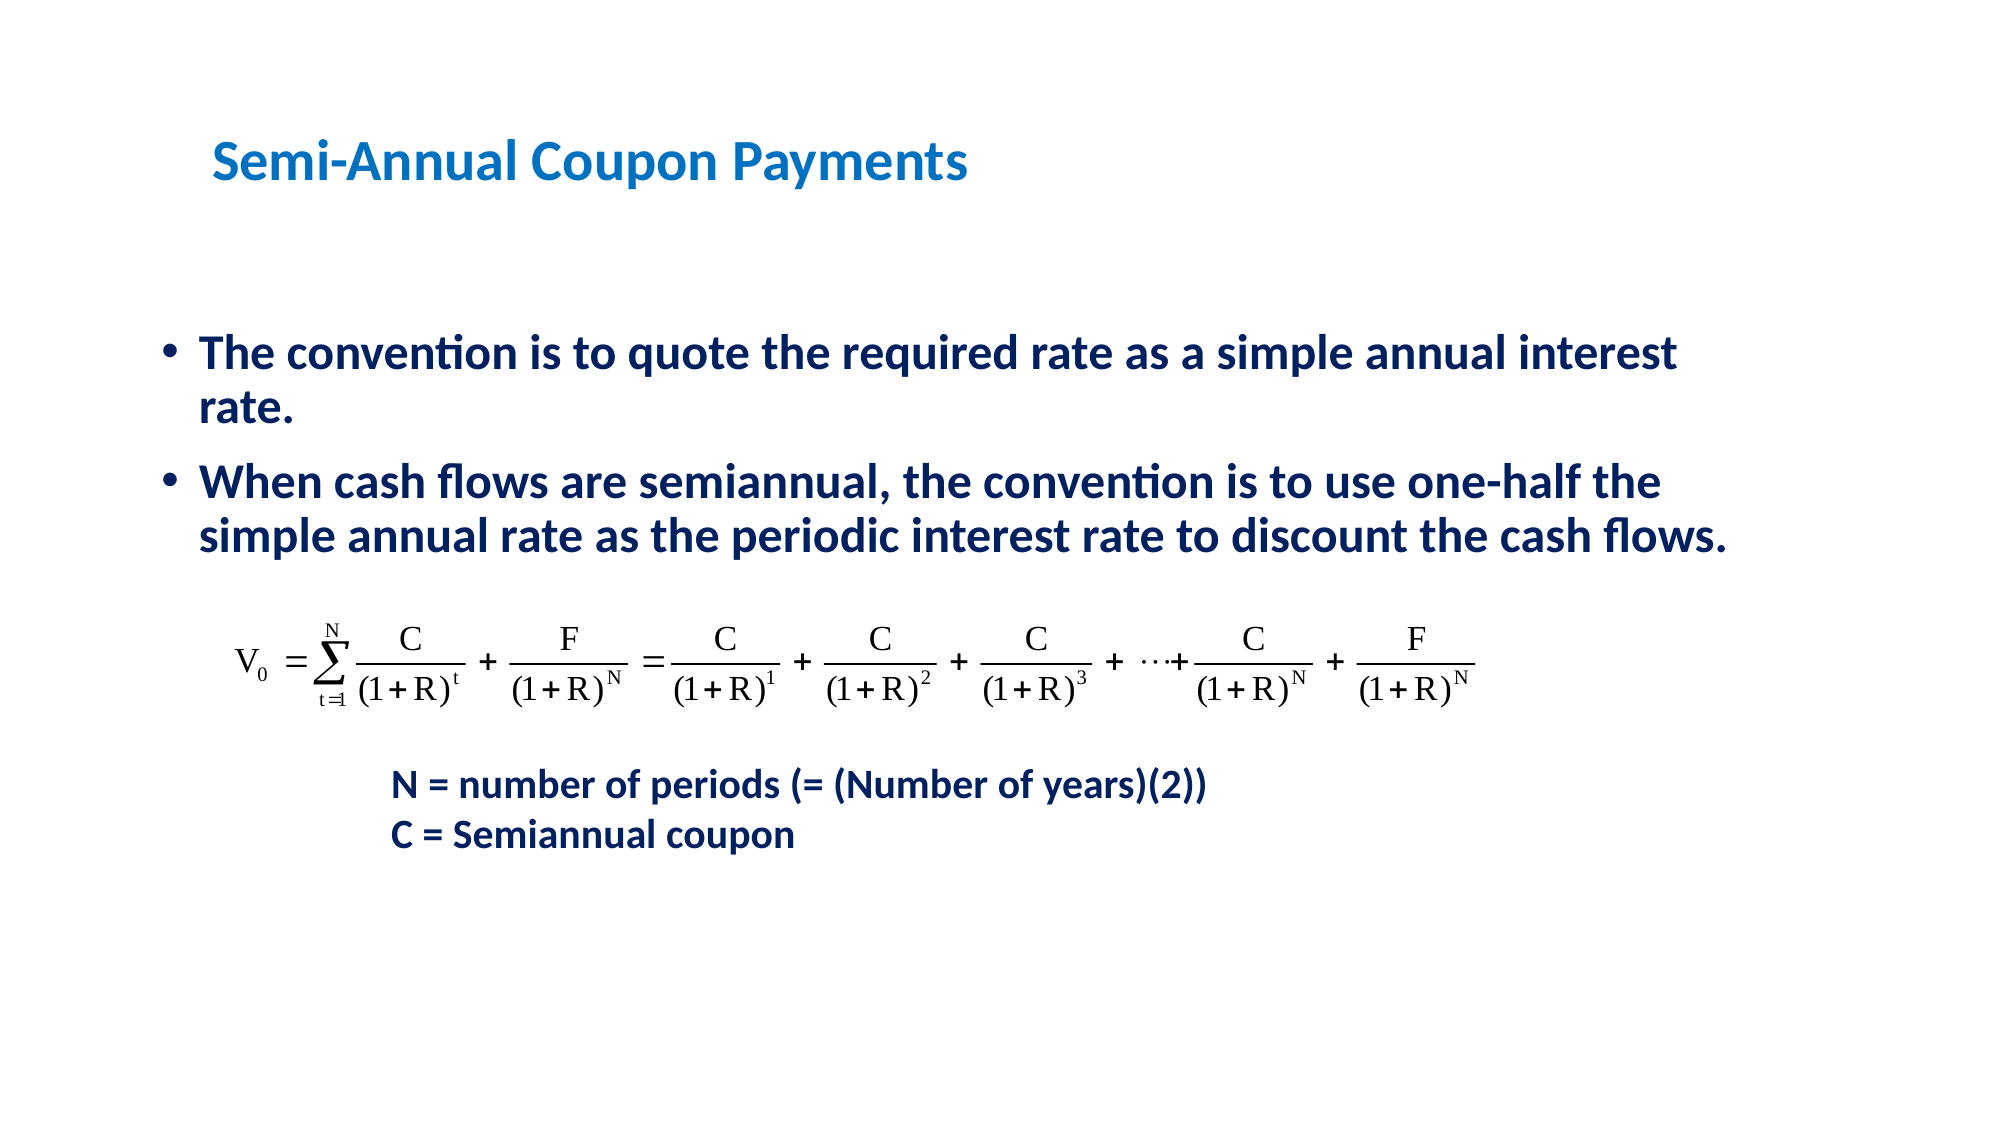

Semi-Annual Coupon Payments
# The convention is to quote the required rate as a simple annual interest rate.
When cash flows are semiannual, the convention is to use one-half the simple annual rate as the periodic interest rate to discount the cash flows.
N = number of periods (= (Number of years)(2))
C = Semiannual coupon